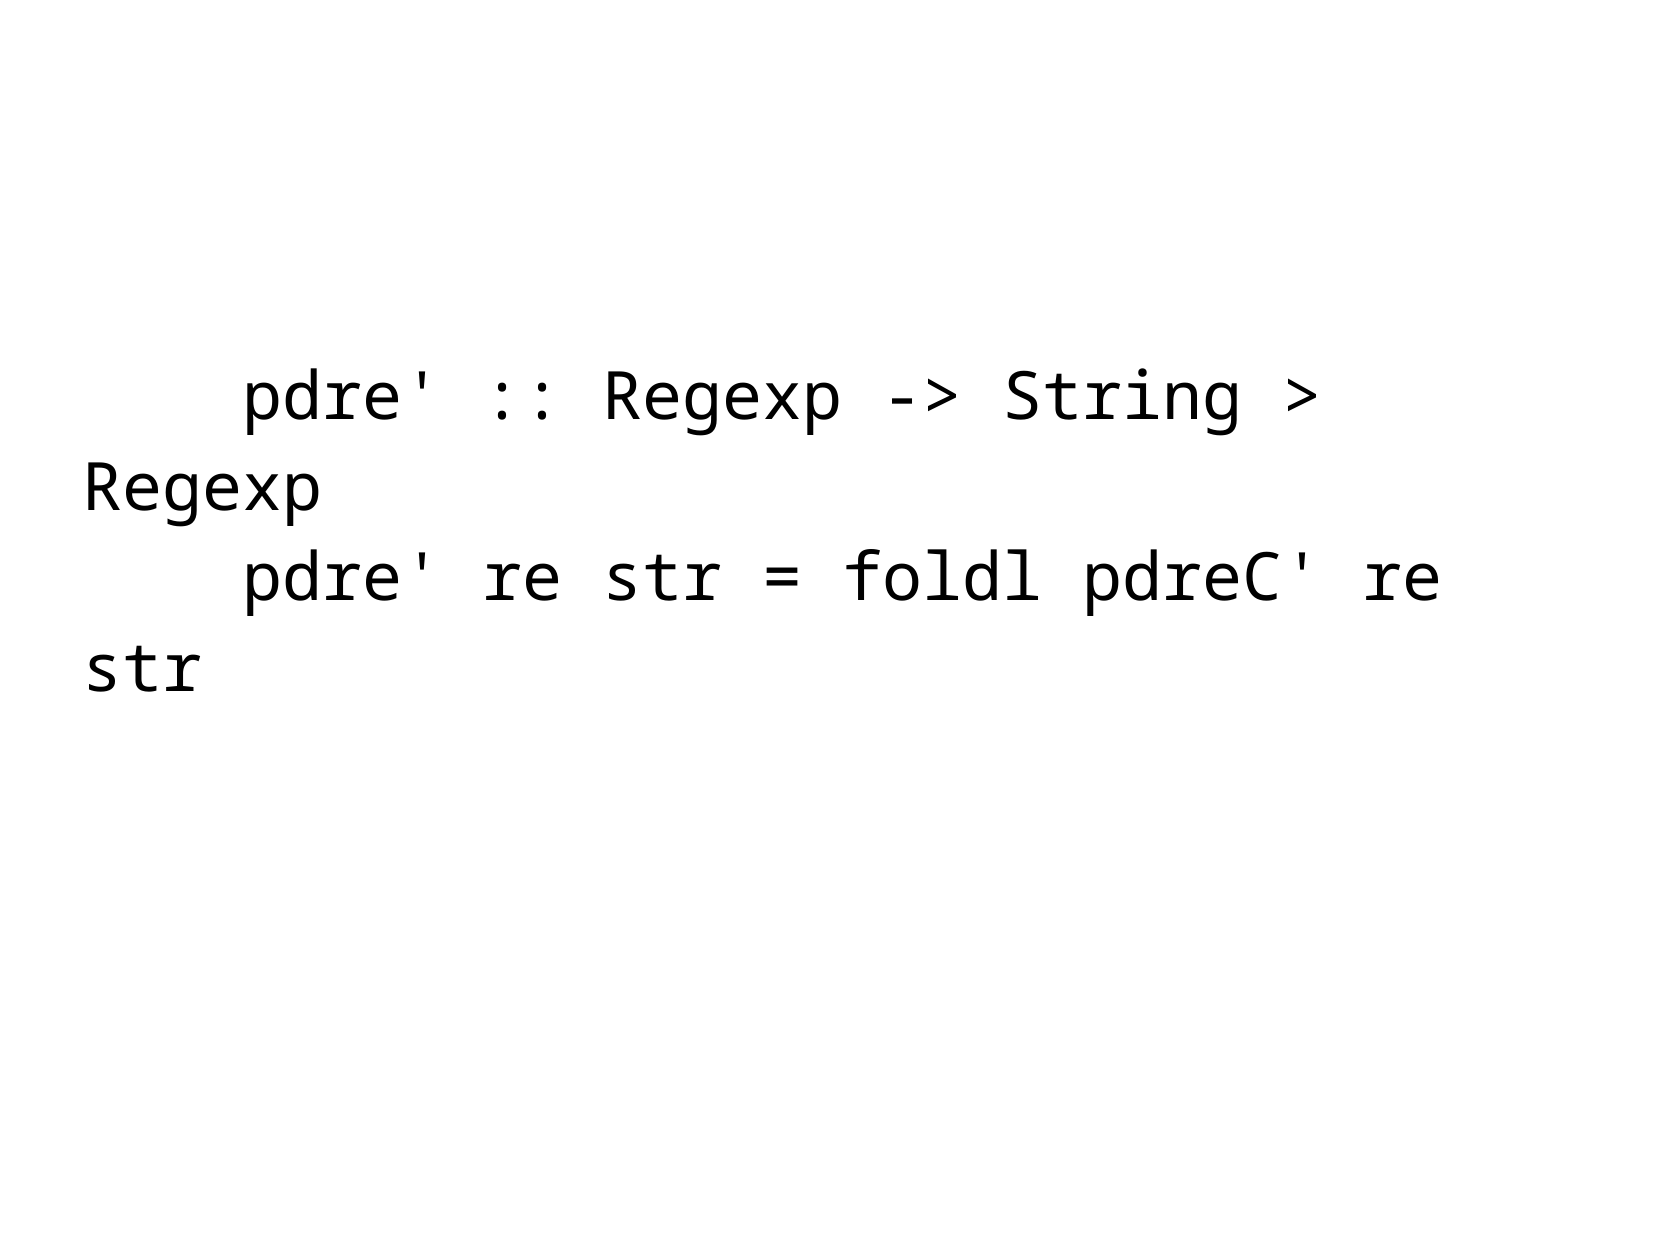

# pdre' :: Regexp -> String > Regexp
 pdre' re str = foldl pdreC' re str